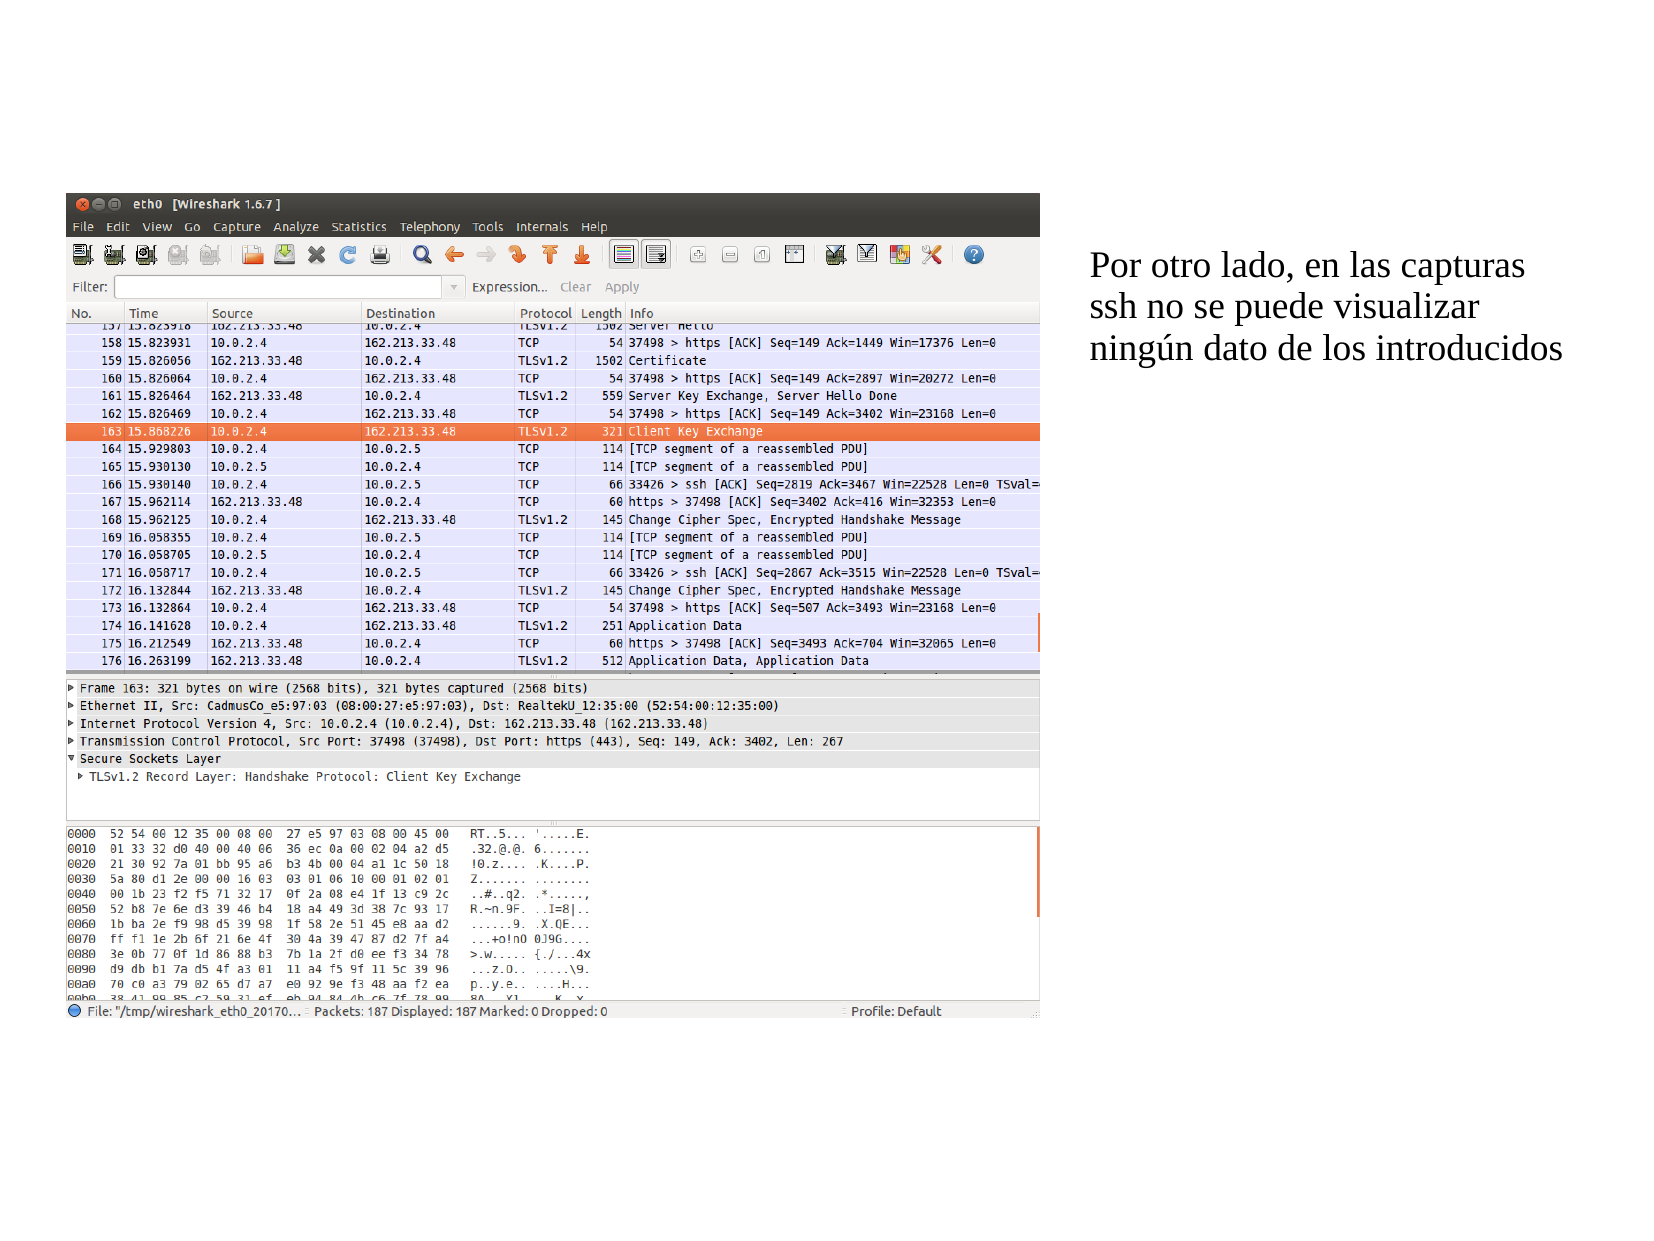

Por otro lado, en las capturas ssh no se puede visualizar ningún dato de los introducidos